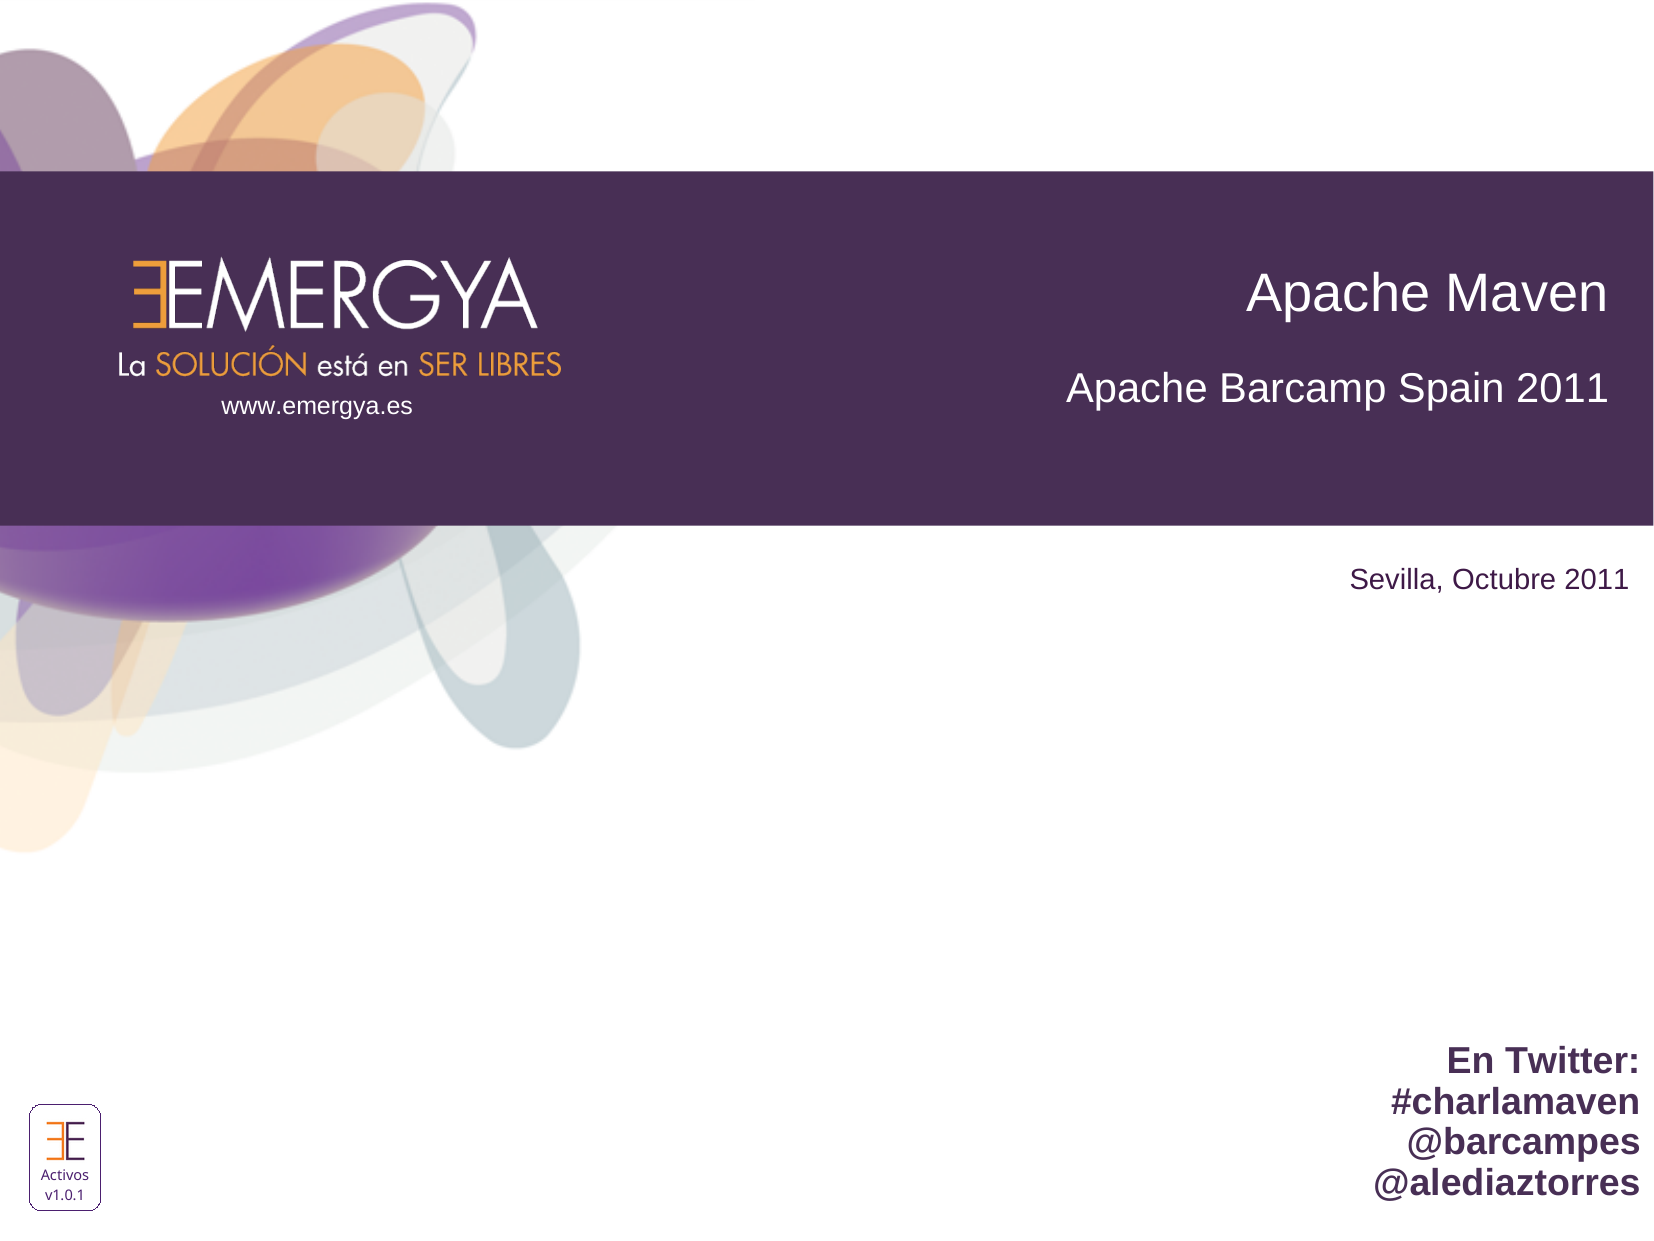

Apache Maven
Apache Barcamp Spain 2011
Sevilla, Octubre 2011
En Twitter:
#charlamaven
@barcampes
@alediaztorres
Activos
v1.0.1